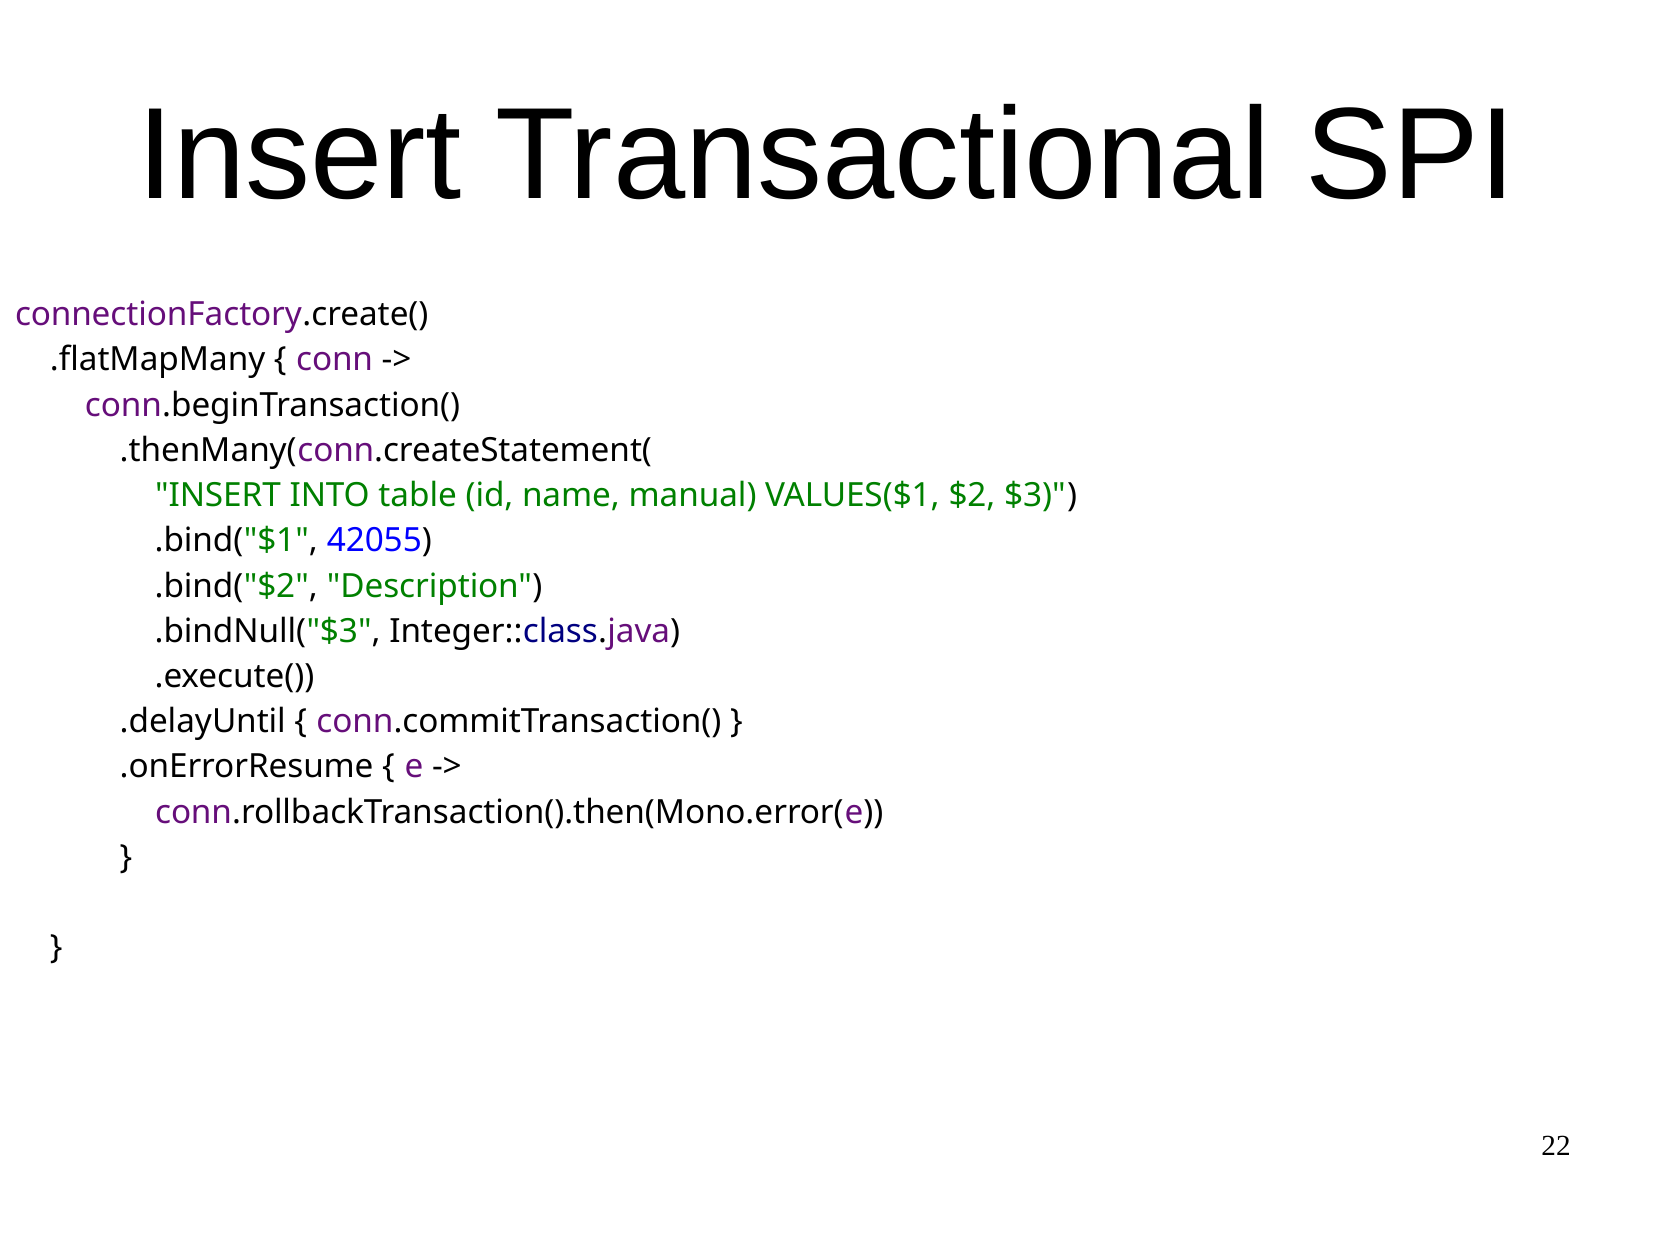

# Insert Transactional SPI
connectionFactory.create()
 .flatMapMany { conn ->
 conn.beginTransaction()
 .thenMany(conn.createStatement(
 "INSERT INTO table (id, name, manual) VALUES($1, $2, $3)")
 .bind("$1", 42055)
 .bind("$2", "Description")
 .bindNull("$3", Integer::class.java)
 .execute())
 .delayUntil { conn.commitTransaction() }
 .onErrorResume { e ->
 conn.rollbackTransaction().then(Mono.error(e))
 }
 }
22